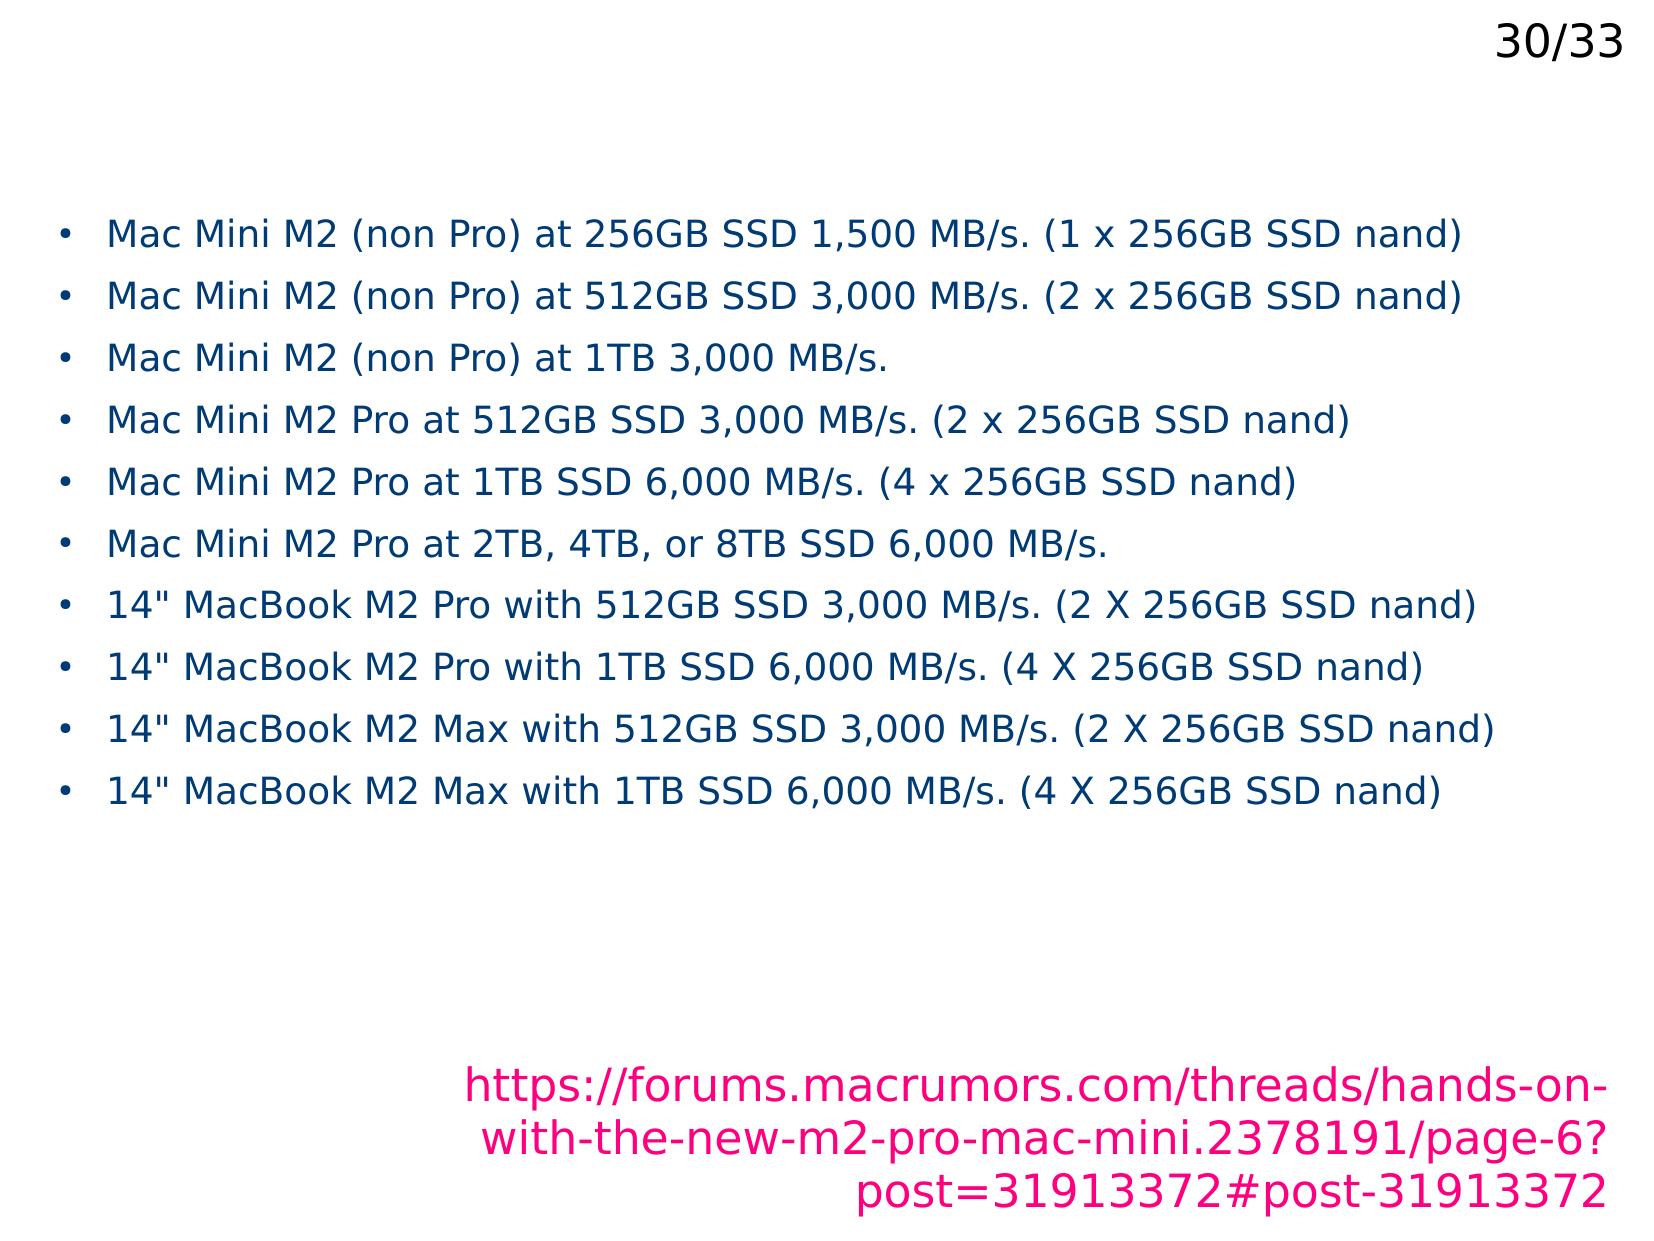

30
#
Mac Mini M2 (non Pro) at 256GB SSD 1,500 MB/s. (1 x 256GB SSD nand)
Mac Mini M2 (non Pro) at 512GB SSD 3,000 MB/s. (2 x 256GB SSD nand)
Mac Mini M2 (non Pro) at 1TB 3,000 MB/s.
Mac Mini M2 Pro at 512GB SSD 3,000 MB/s. (2 x 256GB SSD nand)
Mac Mini M2 Pro at 1TB SSD 6,000 MB/s. (4 x 256GB SSD nand)
Mac Mini M2 Pro at 2TB, 4TB, or 8TB SSD 6,000 MB/s.
14" MacBook M2 Pro with 512GB SSD 3,000 MB/s. (2 X 256GB SSD nand)
14" MacBook M2 Pro with 1TB SSD 6,000 MB/s. (4 X 256GB SSD nand)
14" MacBook M2 Max with 512GB SSD 3,000 MB/s. (2 X 256GB SSD nand)
14" MacBook M2 Max with 1TB SSD 6,000 MB/s. (4 X 256GB SSD nand)
https://forums.macrumors.com/threads/hands-on-with-the-new-m2-pro-mac-mini.2378191/page-6?post=31913372#post-31913372